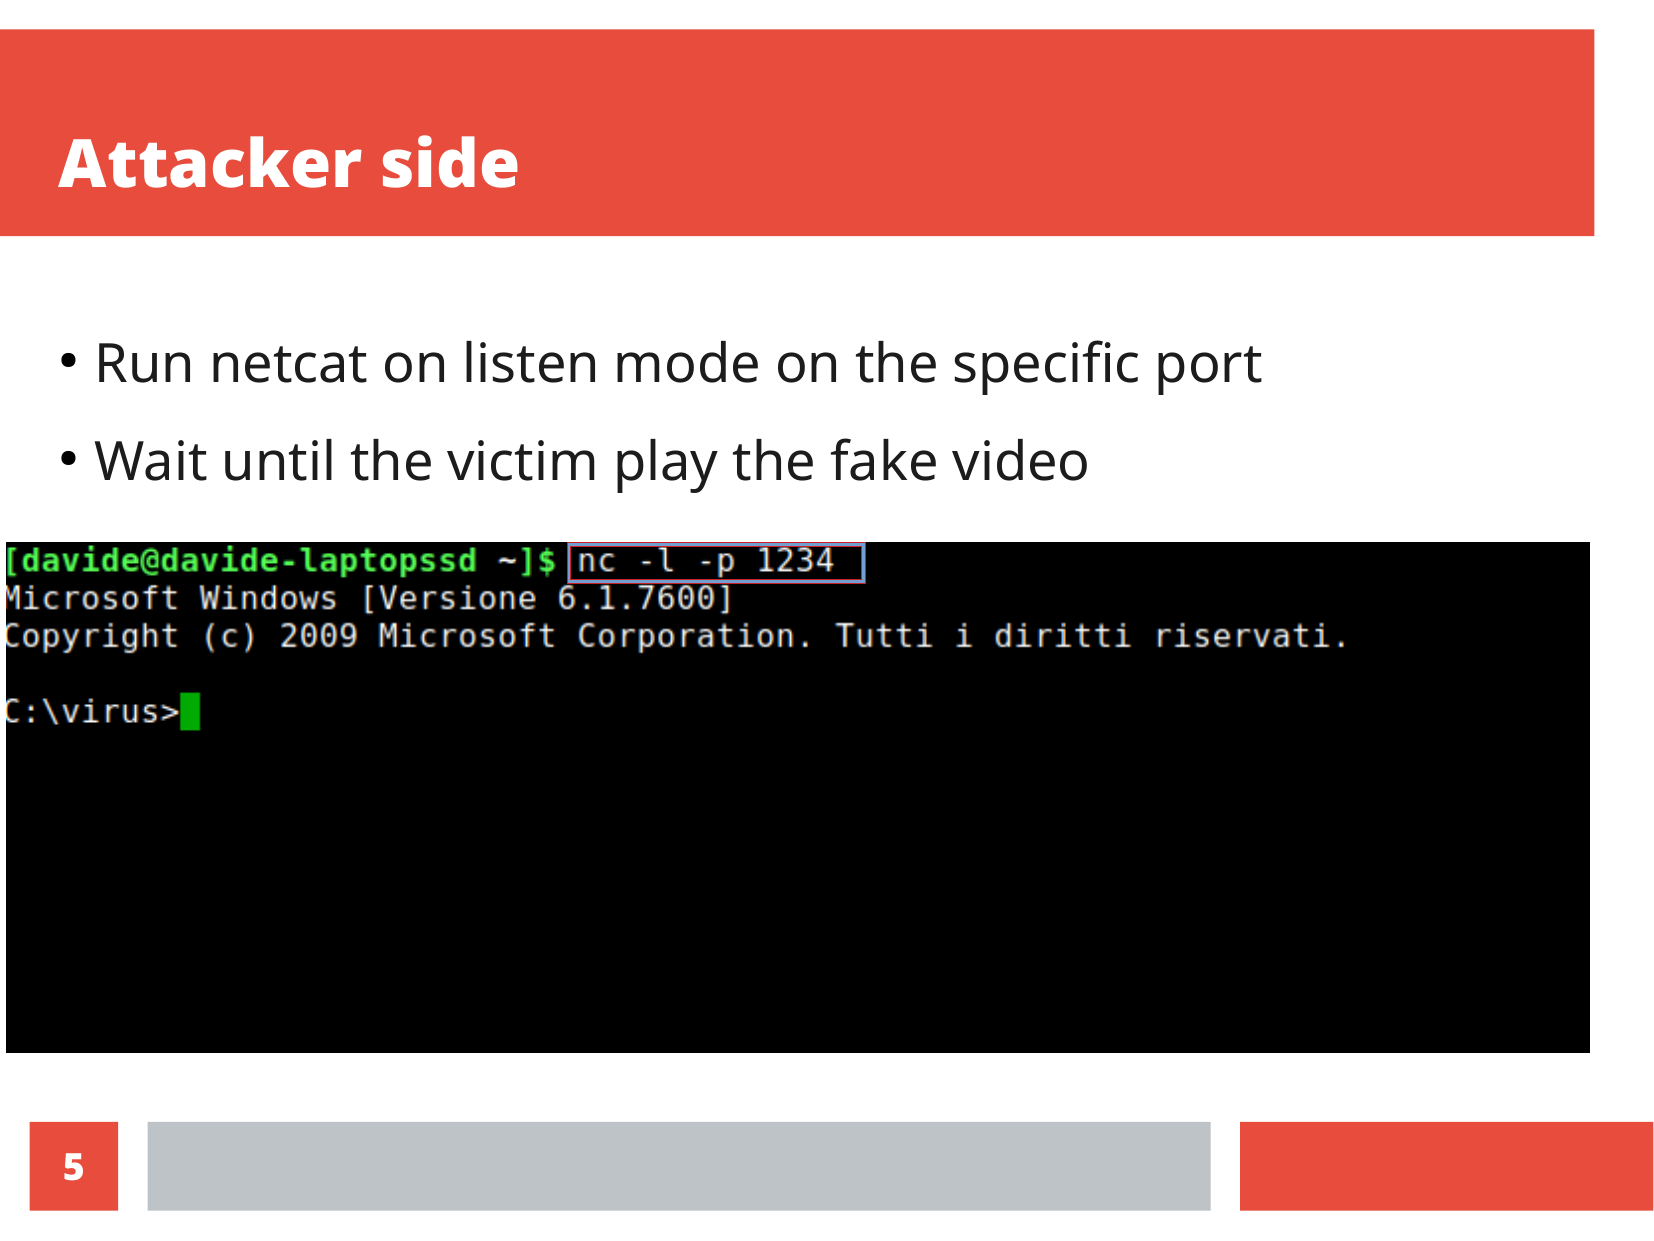

# Attacker side
Run netcat on listen mode on the specific port
Wait until the victim play the fake video
5